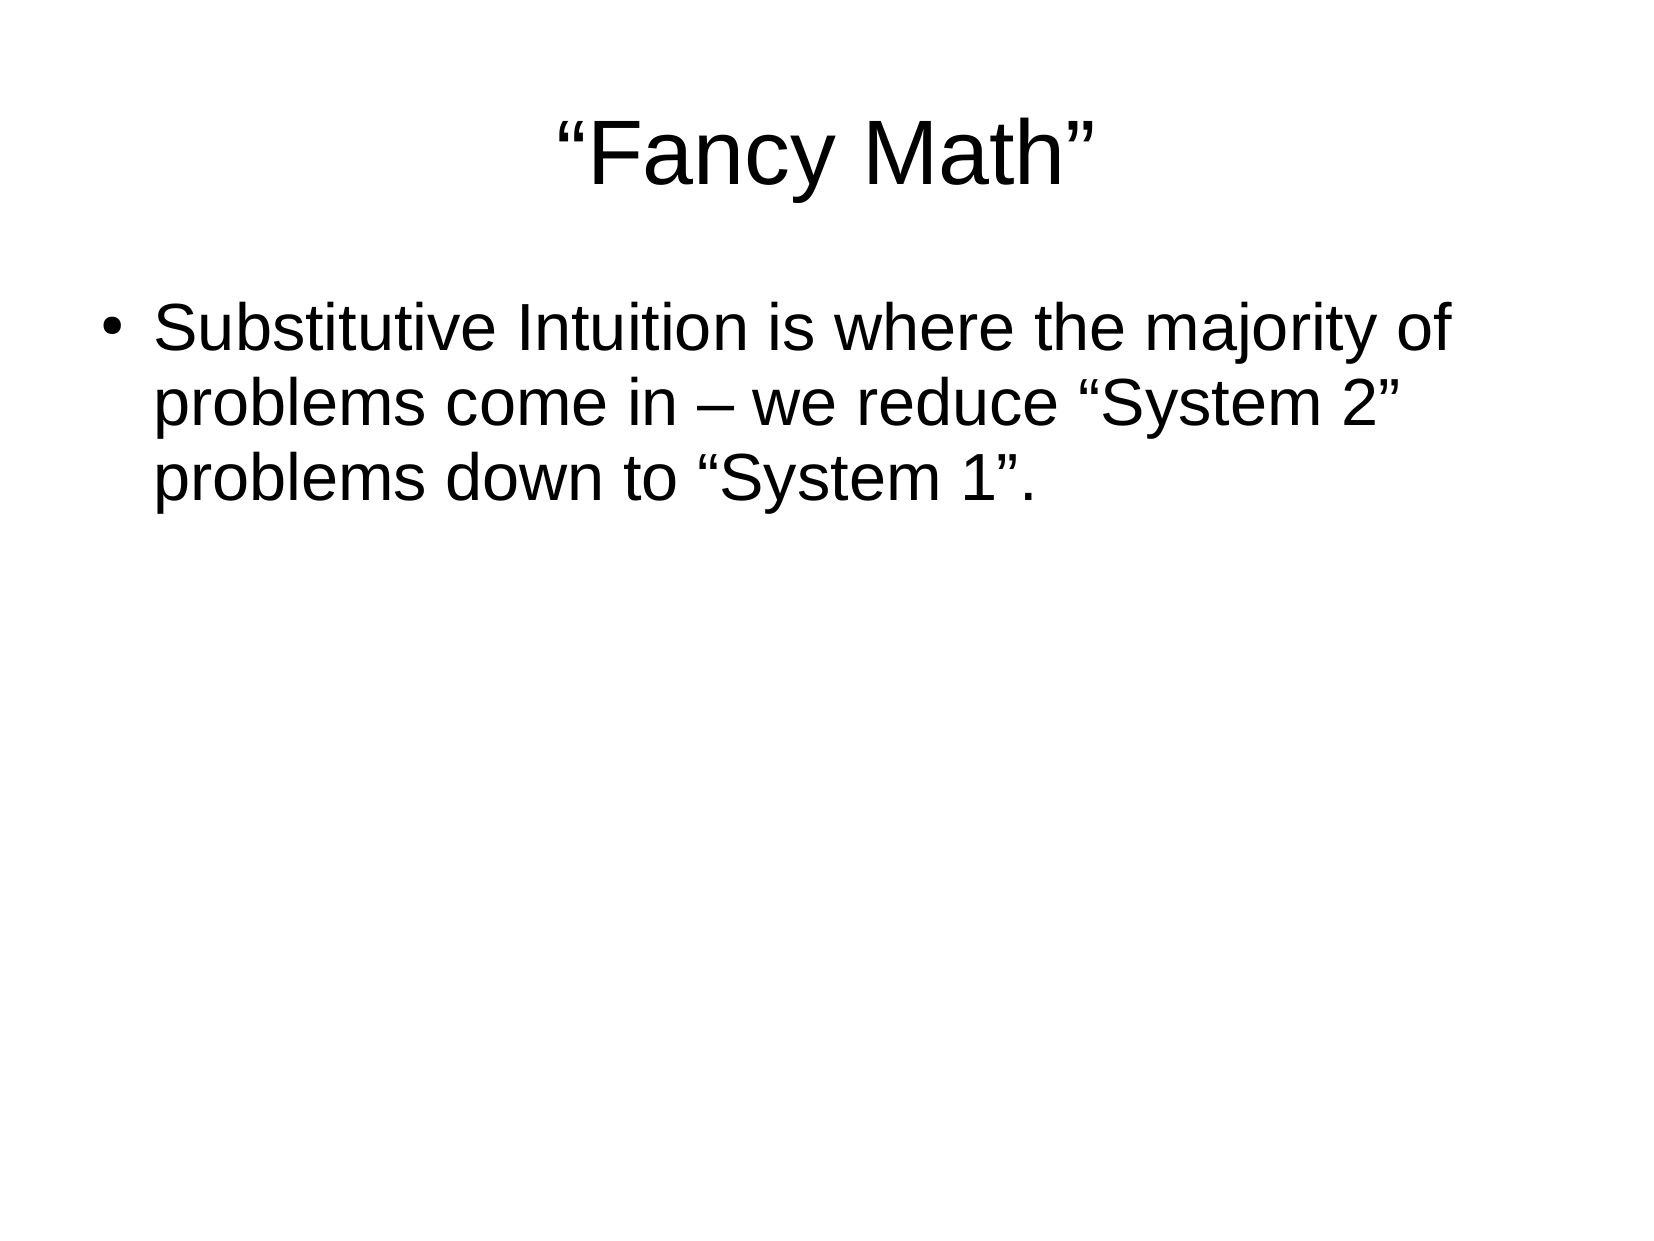

# “Fancy Math”
Substitutive Intuition is where the majority of problems come in – we reduce “System 2” problems down to “System 1”.